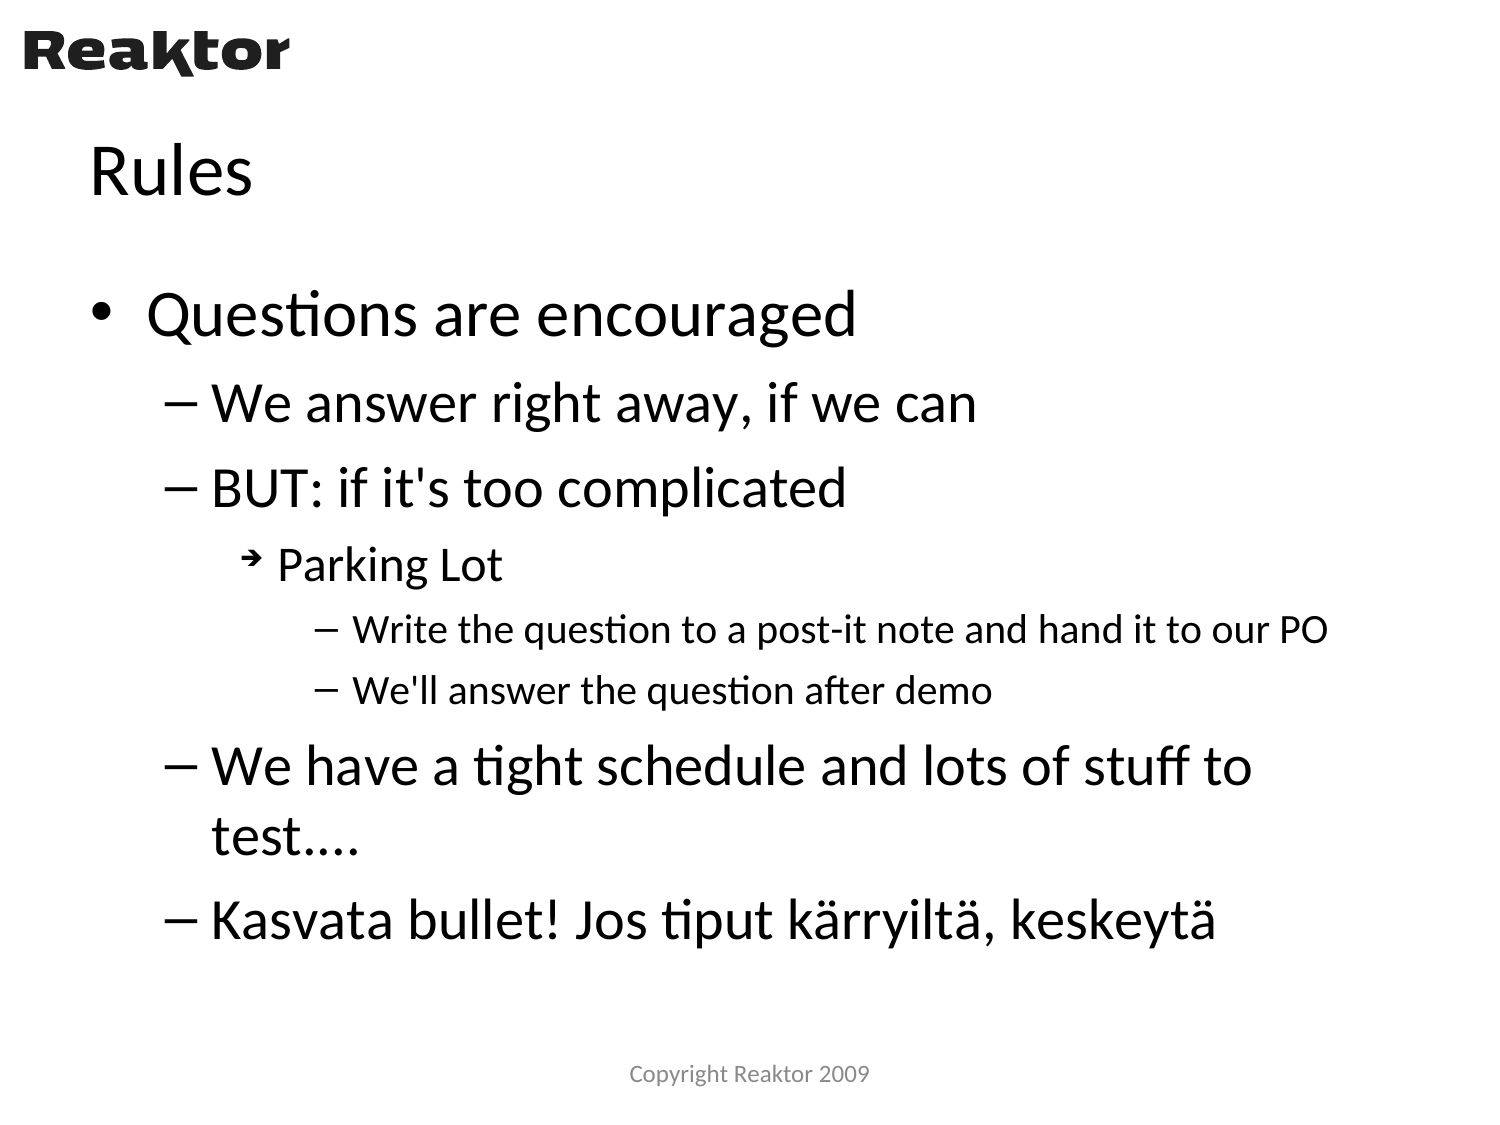

#
Rules
Questions are encouraged
We answer right away, if we can
BUT: if it's too complicated
Parking Lot
Write the question to a post-it note and hand it to our PO
We'll answer the question after demo
We have a tight schedule and lots of stuff to test....
Kasvata bullet! Jos tiput kärryiltä, keskeytä
Copyright Reaktor 2009